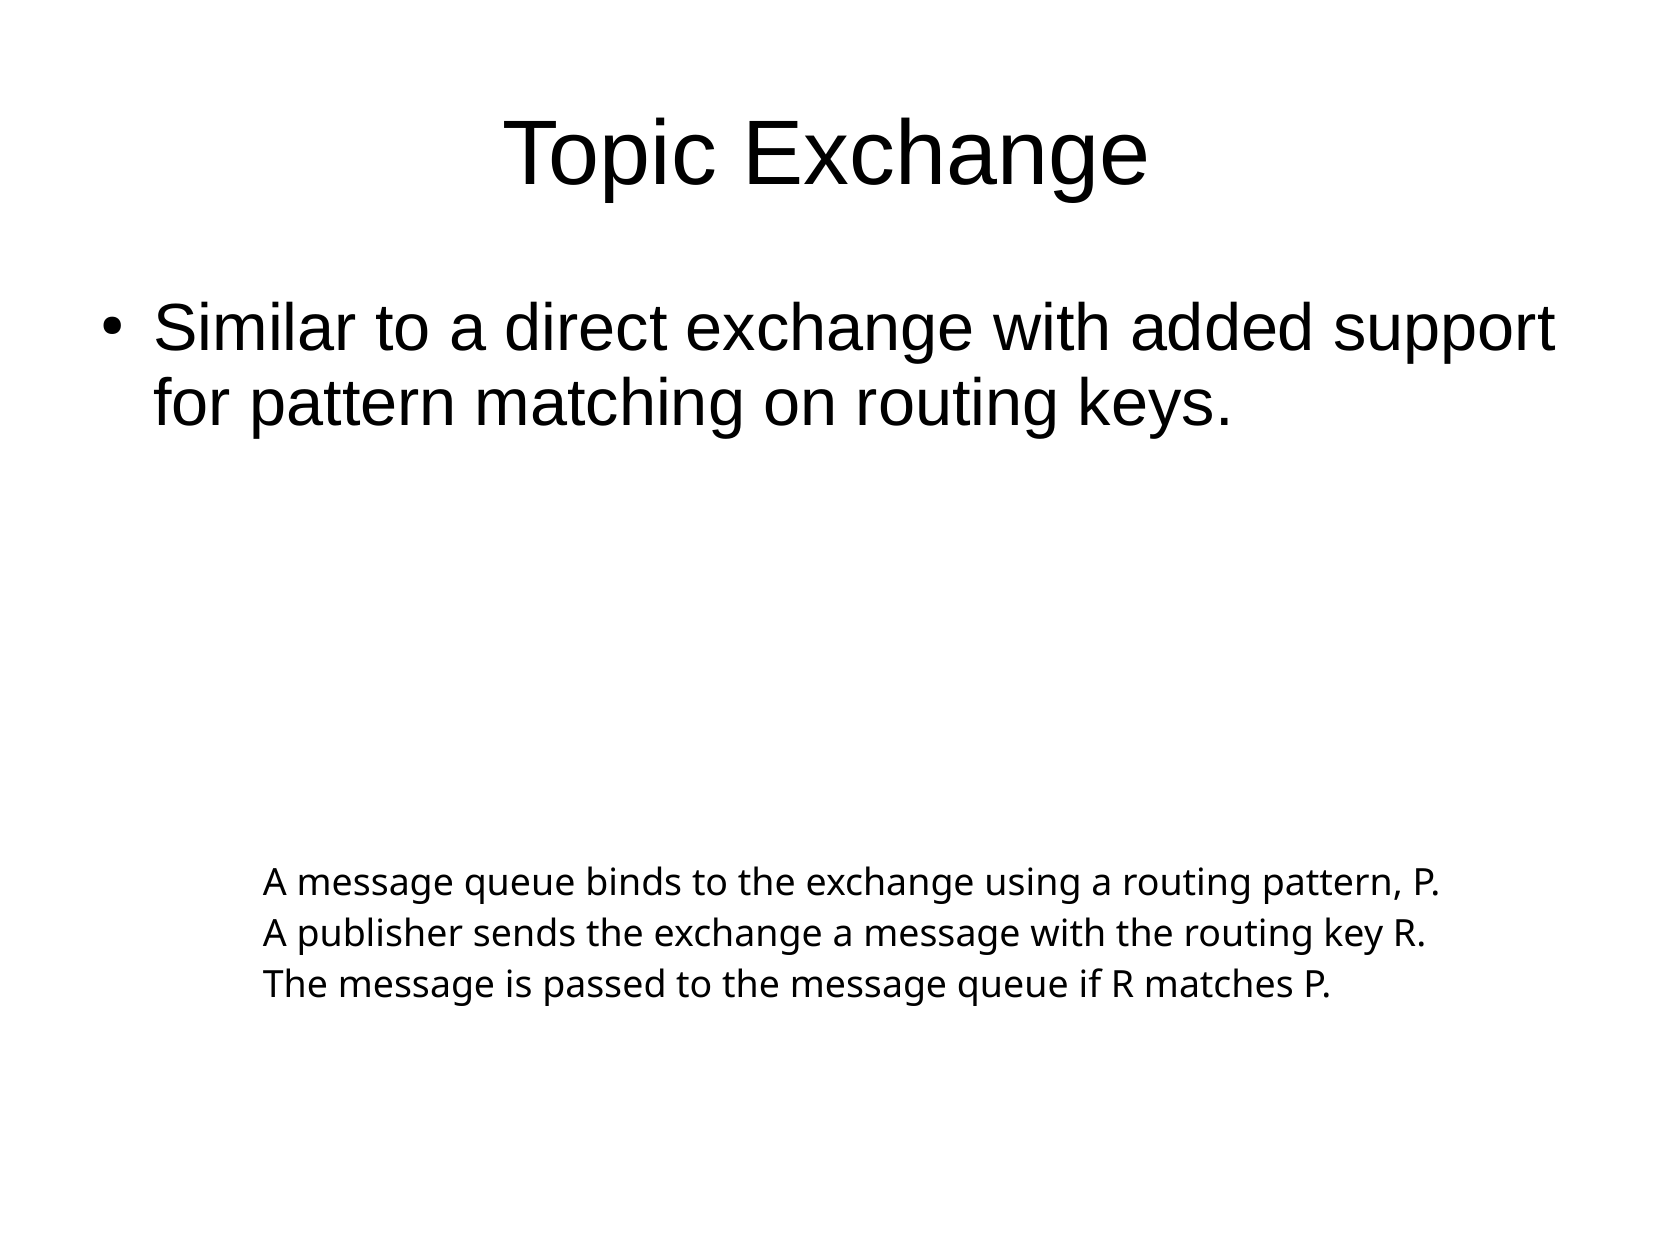

# Topic Exchange
Similar to a direct exchange with added support for pattern matching on routing keys.
A message queue binds to the exchange using a routing pattern, P.
A publisher sends the exchange a message with the routing key R.
The message is passed to the message queue if R matches P.